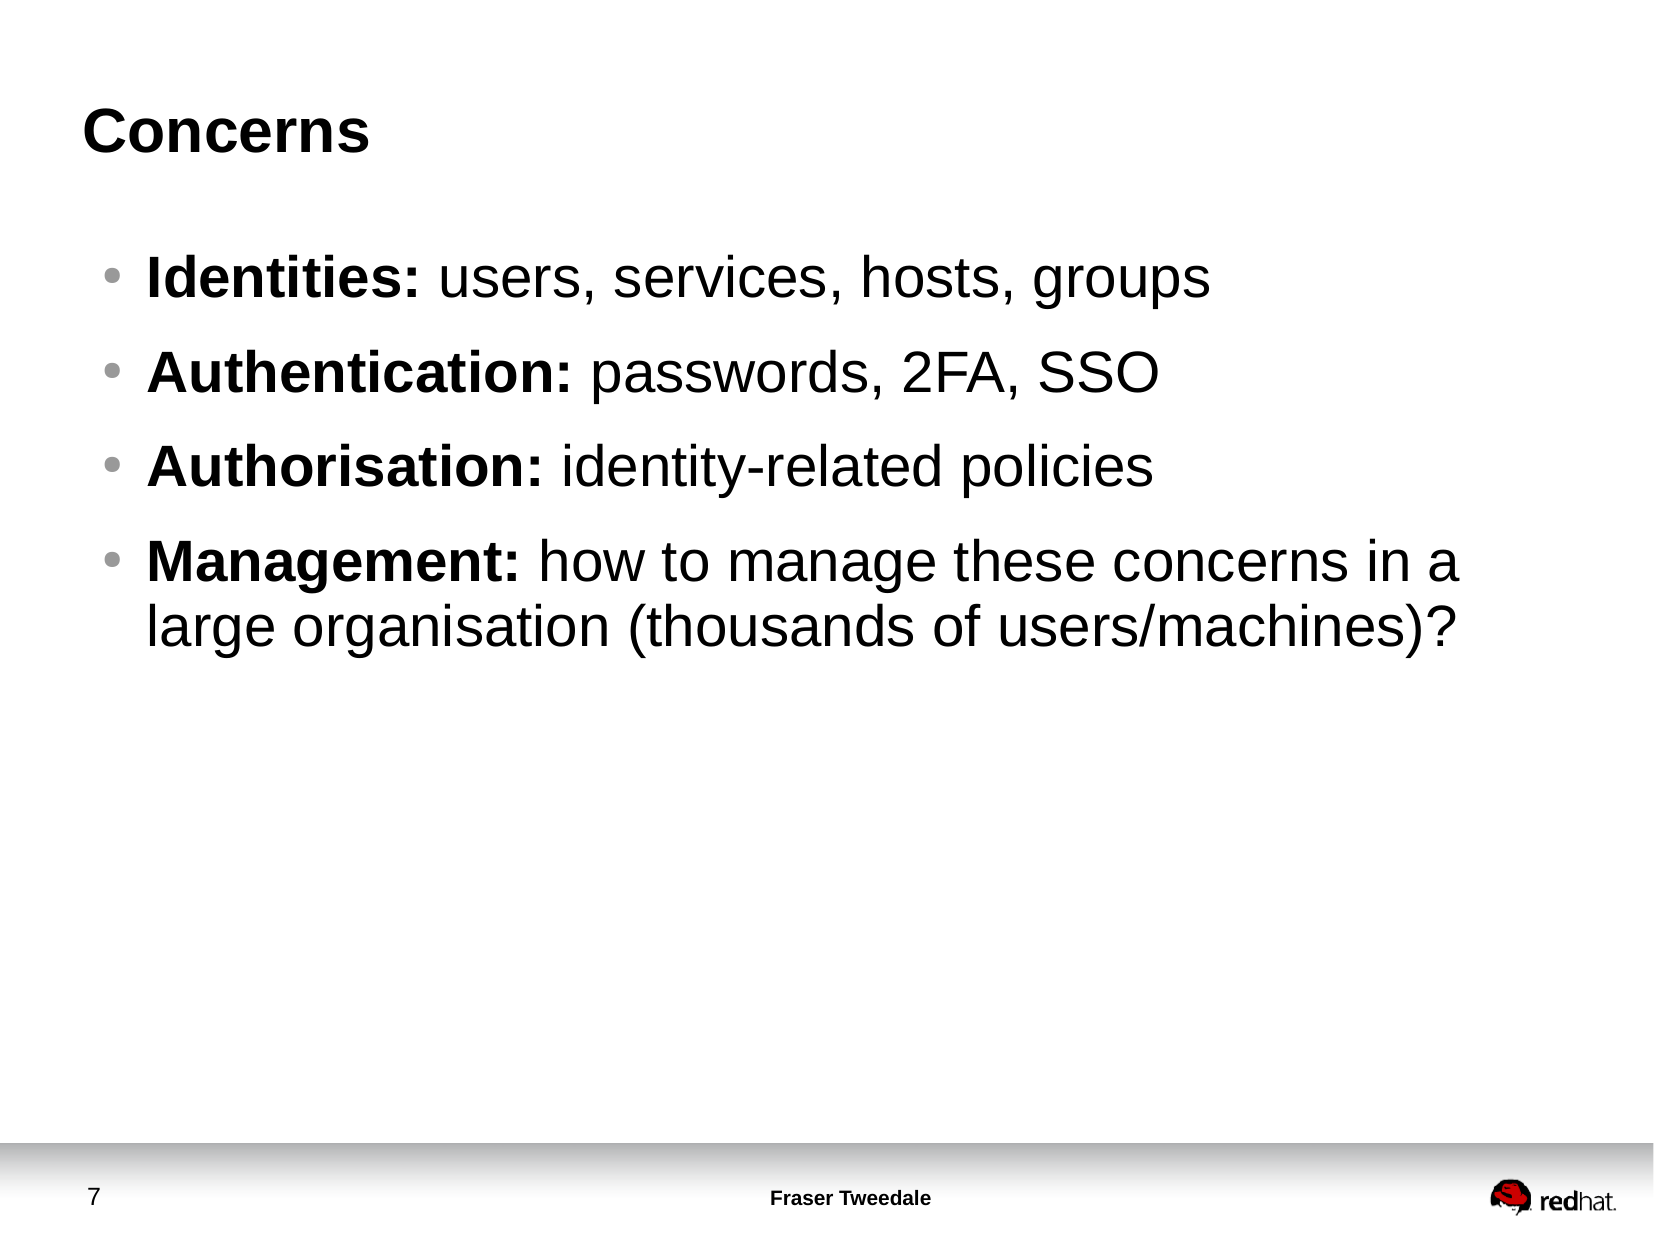

# Concerns
Identities: users, services, hosts, groups
Authentication: passwords, 2FA, SSO
Authorisation: identity-related policies
Management: how to manage these concerns in a large organisation (thousands of users/machines)?